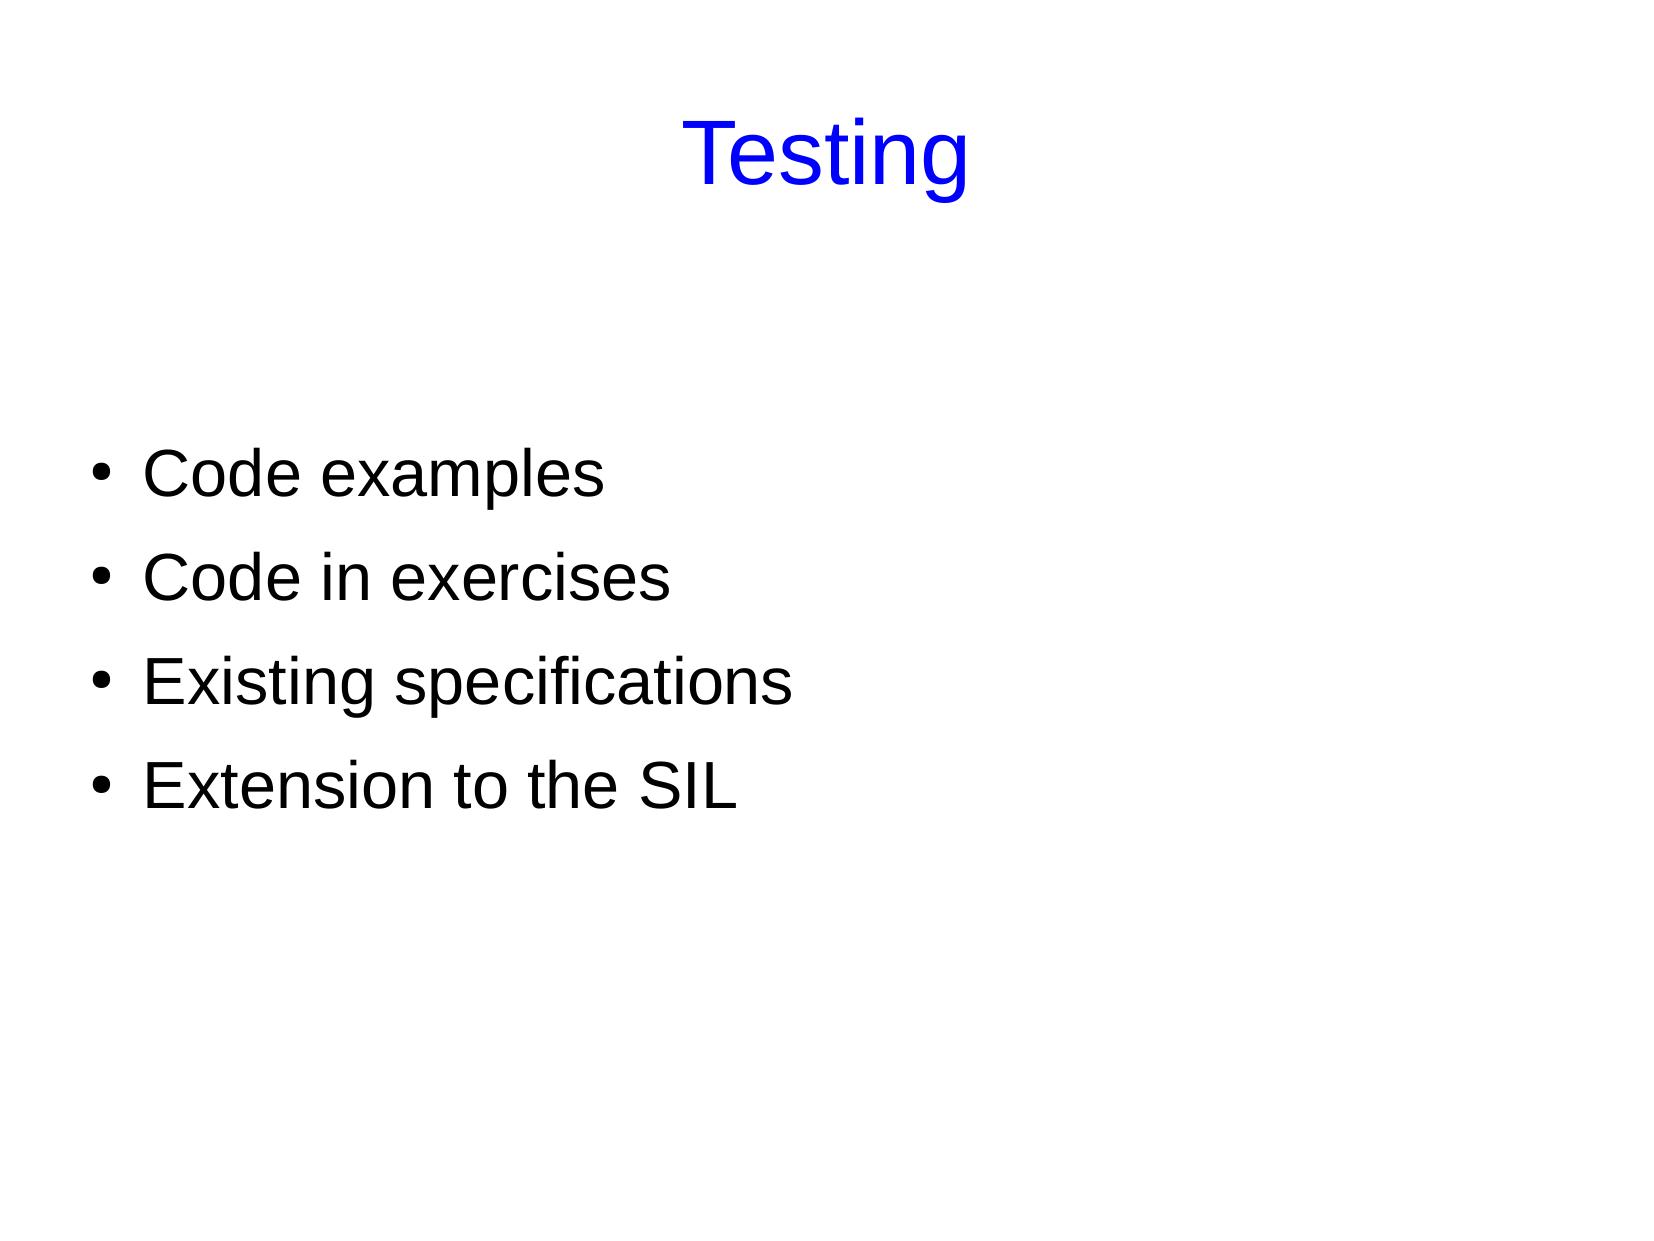

# Testing
Code examples
Code in exercises
Existing specifications
Extension to the SIL